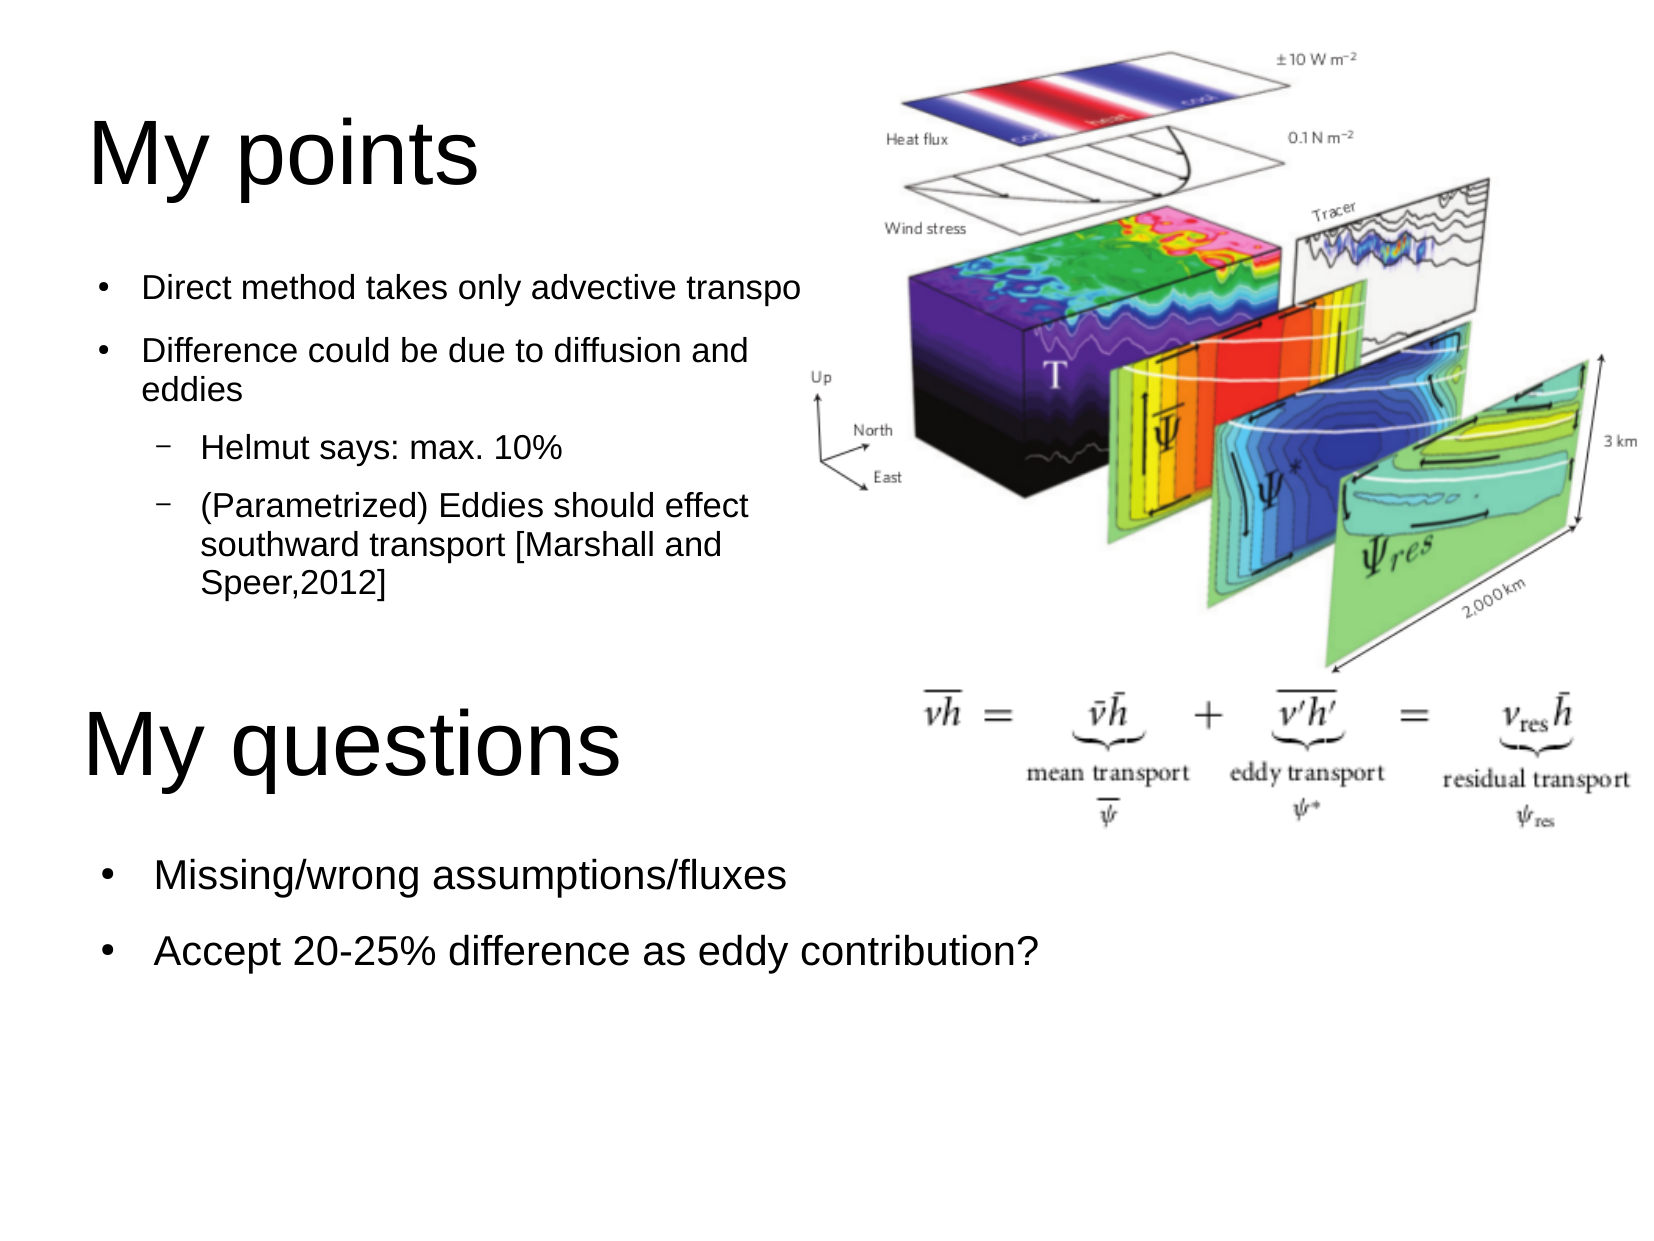

# My points
Direct method takes only advective transport
Difference could be due to diffusion and eddies
Helmut says: max. 10%
(Parametrized) Eddies should effect southward transport [Marshall and Speer,2012]
My questions
Missing/wrong assumptions/fluxes
Accept 20-25% difference as eddy contribution?